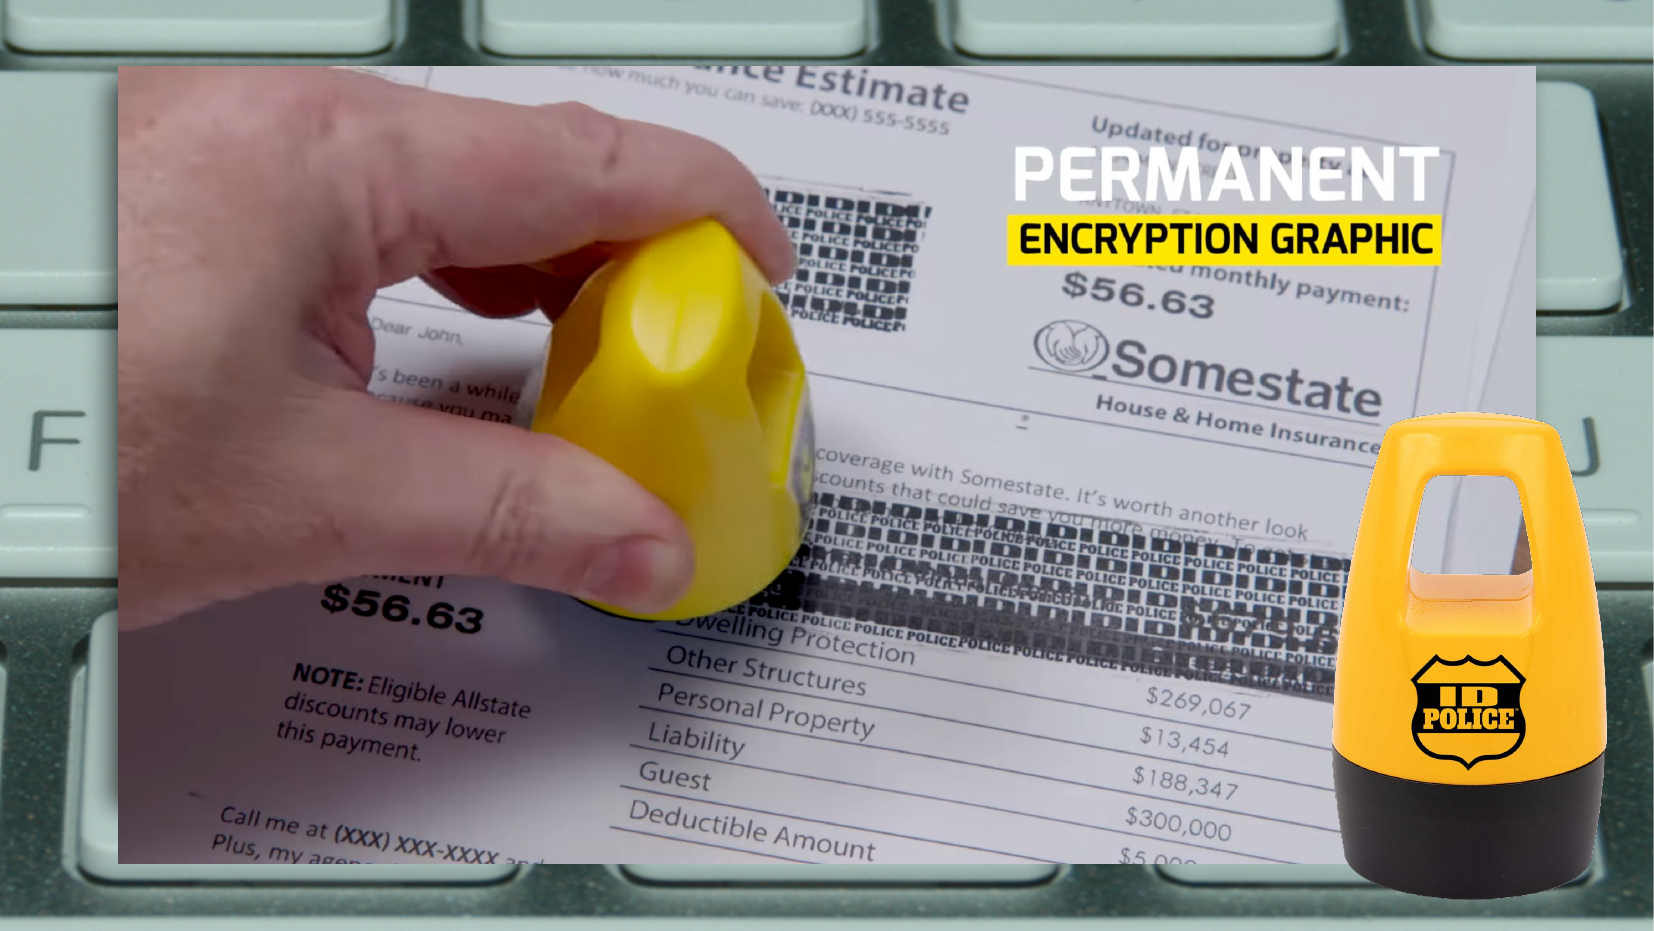

# How Bad is This?
Reduced key space
2^64 = 18446744073709551616
Keys/sec on an Intel i7-10700K @ 3.8GHz
300000000
Exhaustive search
1949 years